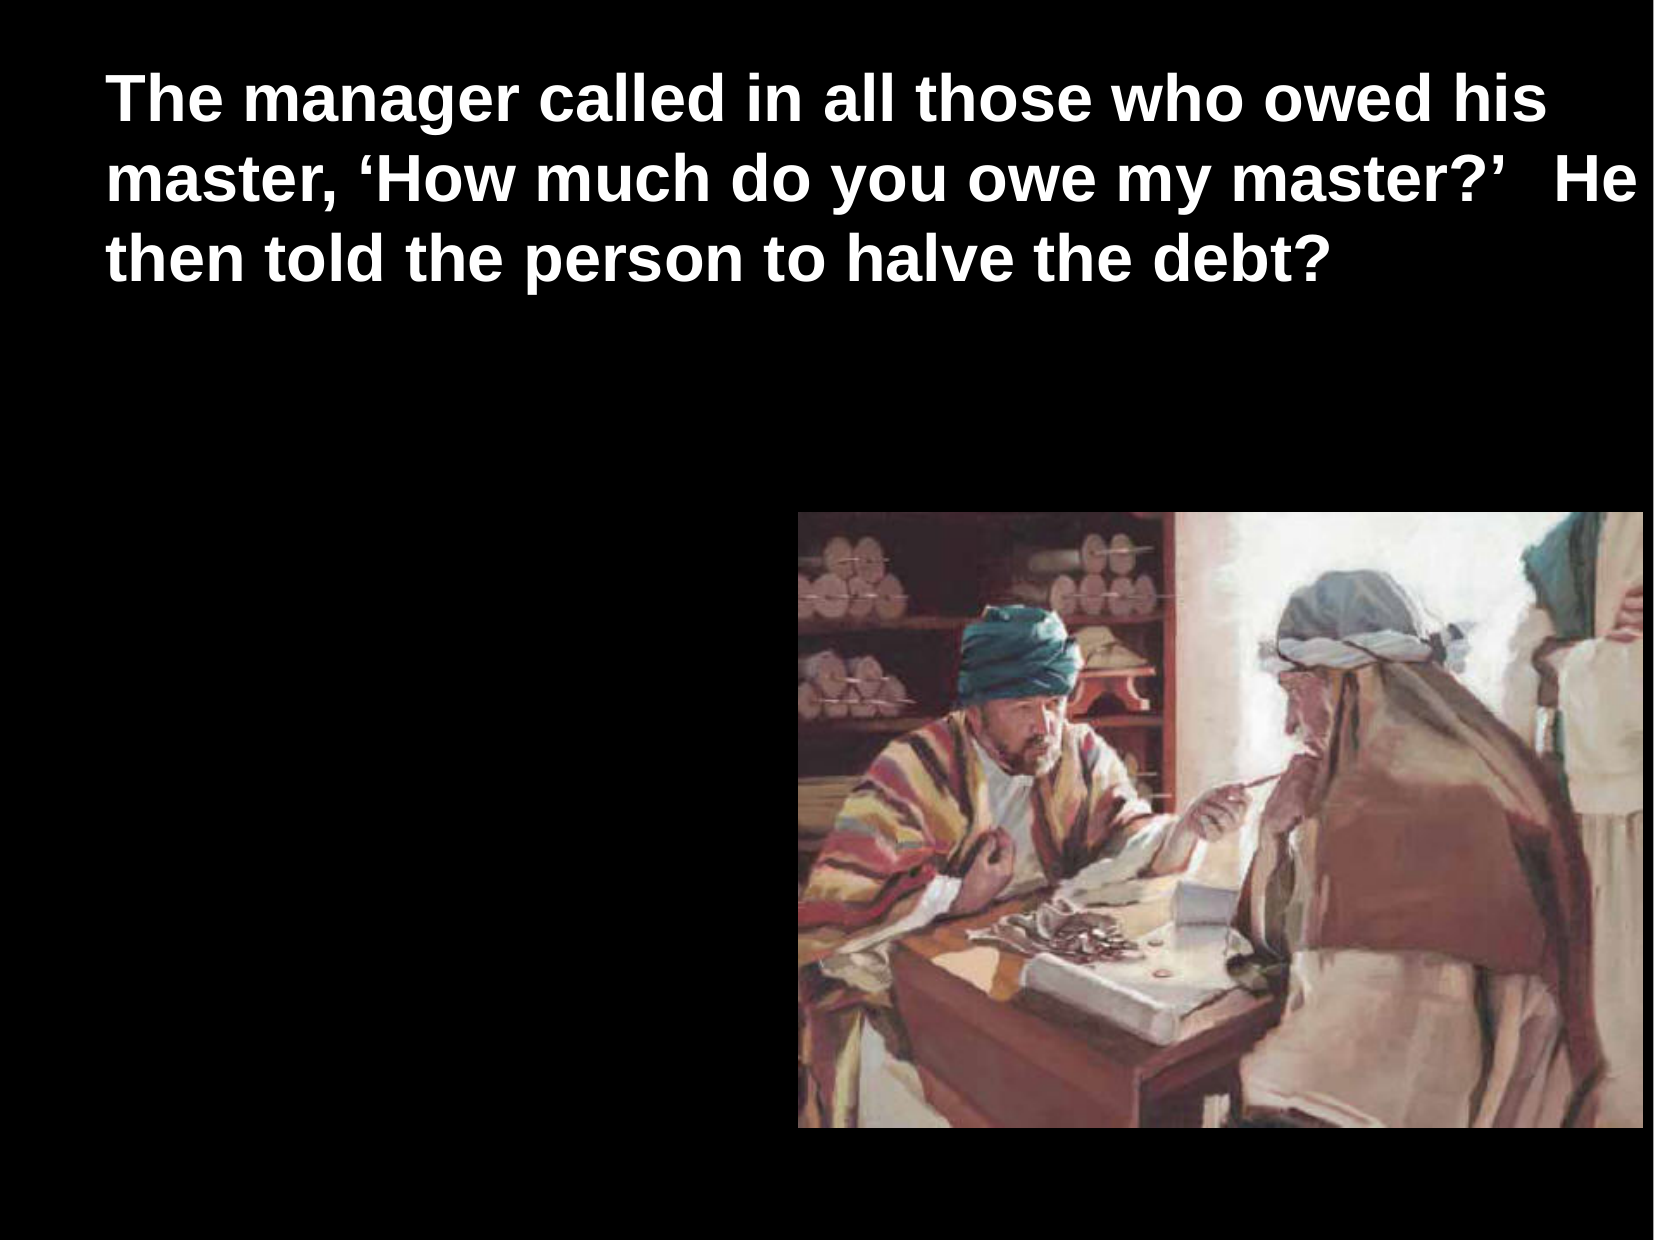

The manager called in all those who owed his master, ‘How much do you owe my master?’ He then told the person to halve the debt?